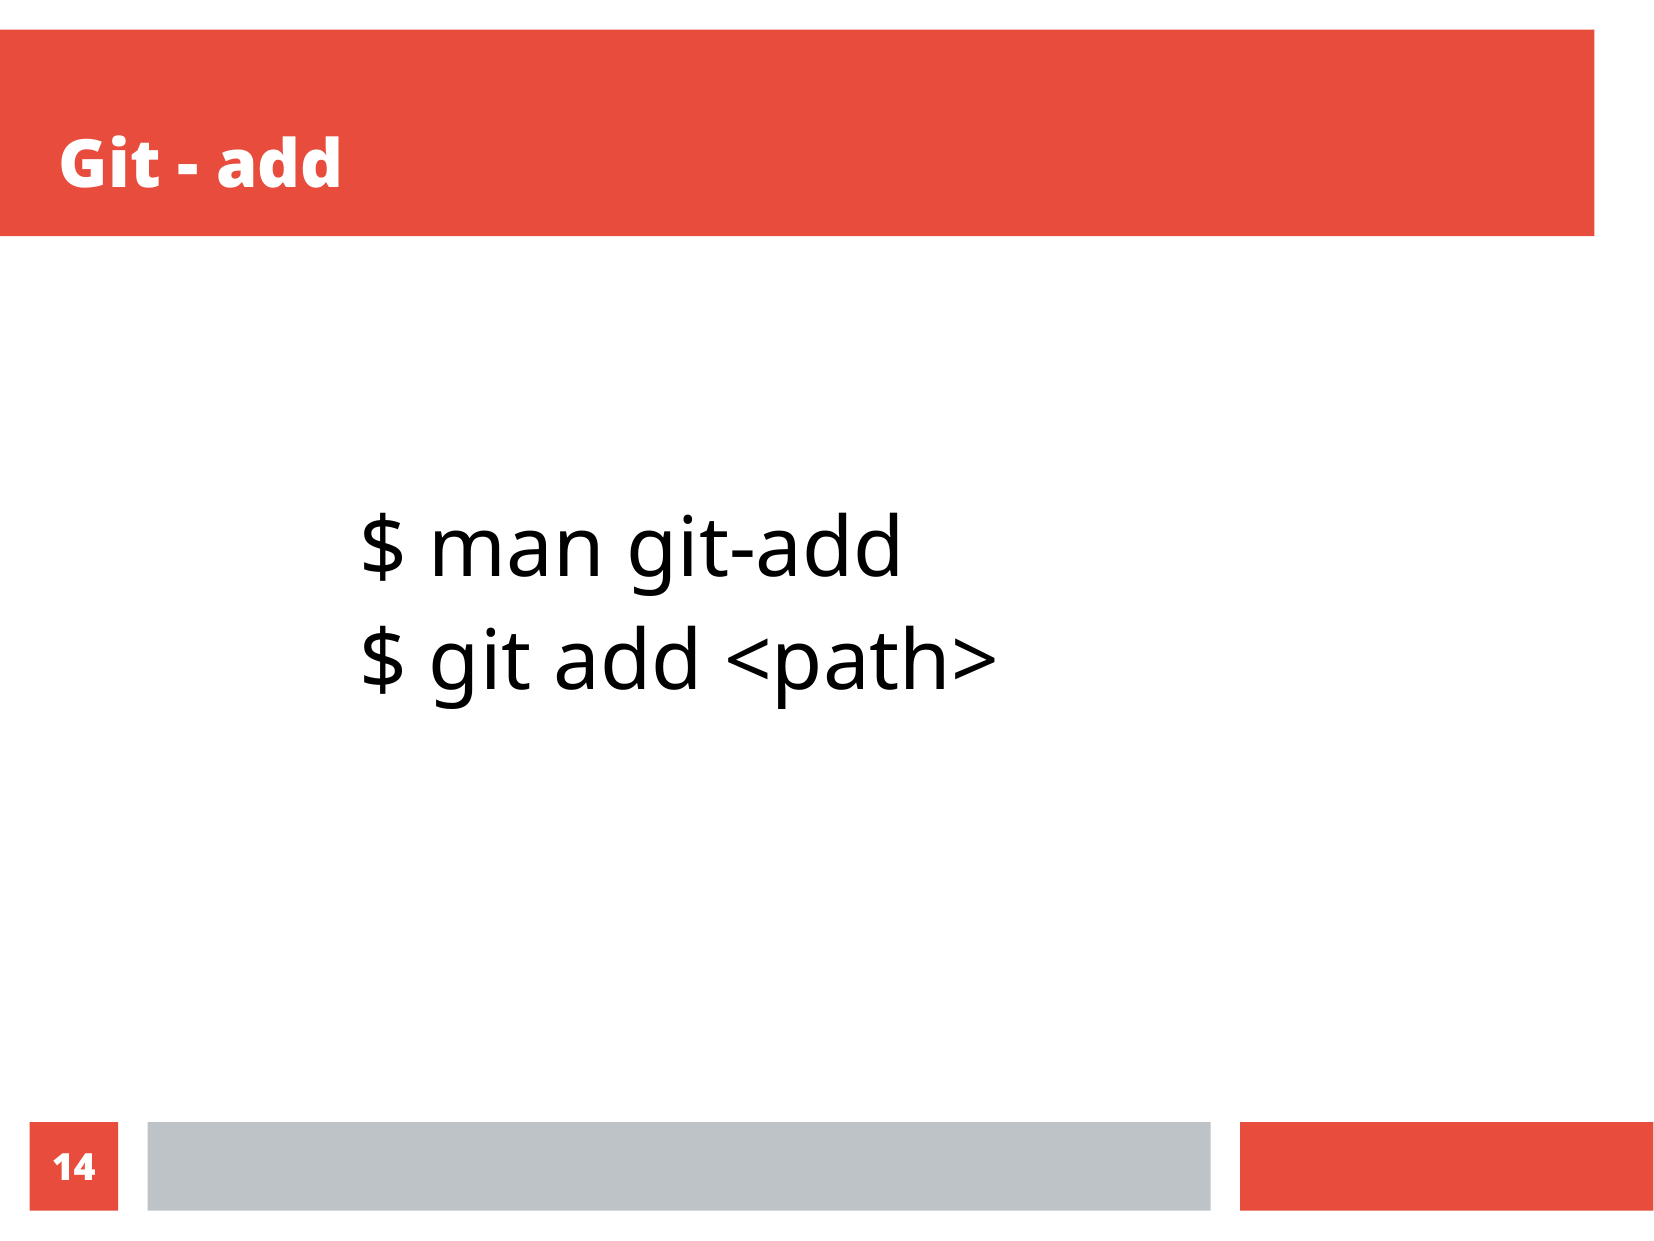

# Git - add
$ man git-add
$ git add <path>
14